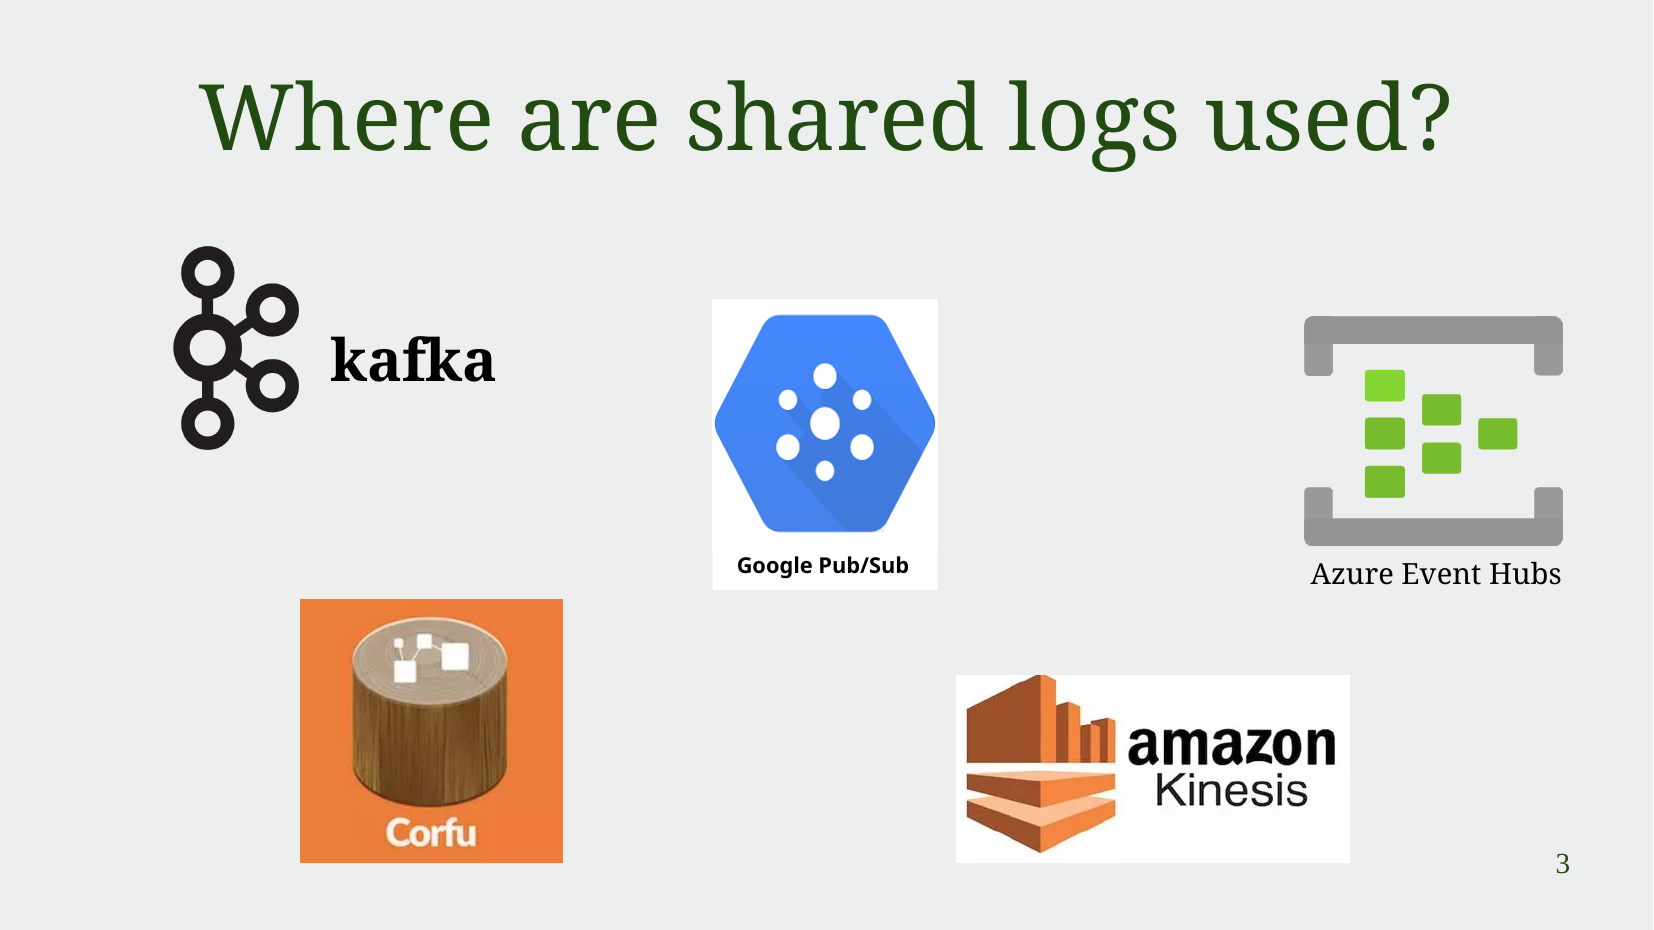

# Where are shared logs used?
kafka
 Google Pub/Sub
Azure Event Hubs
3